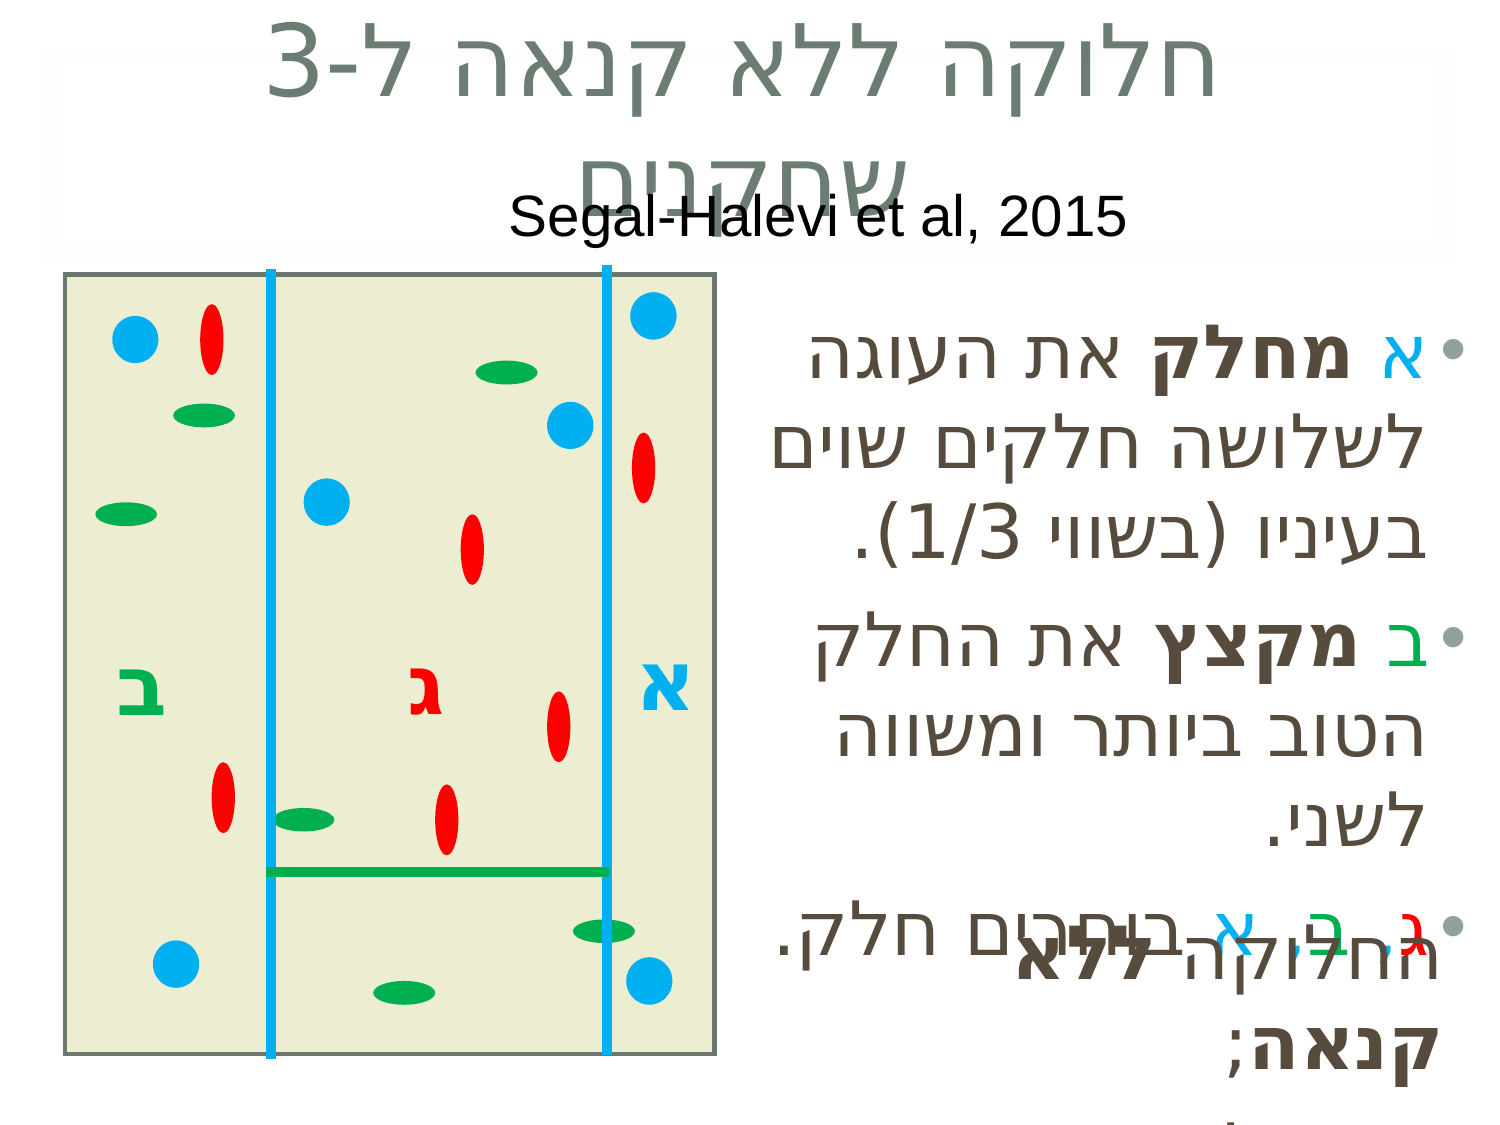

חלוקה ללא קנאה ל-3 שחקנים
Segal-Halevi et al, 2015
א מחלק את העוגה לשלושה חלקים שוים בעיניו (בשווי 1/3).
ב מקצץ את החלק הטוב ביותר ומשווה לשני.
ג, ב, א בוחרים חלק.
א
ג
ב
החלוקה ללא קנאה;
 ערך לשחקן >= 1/4.